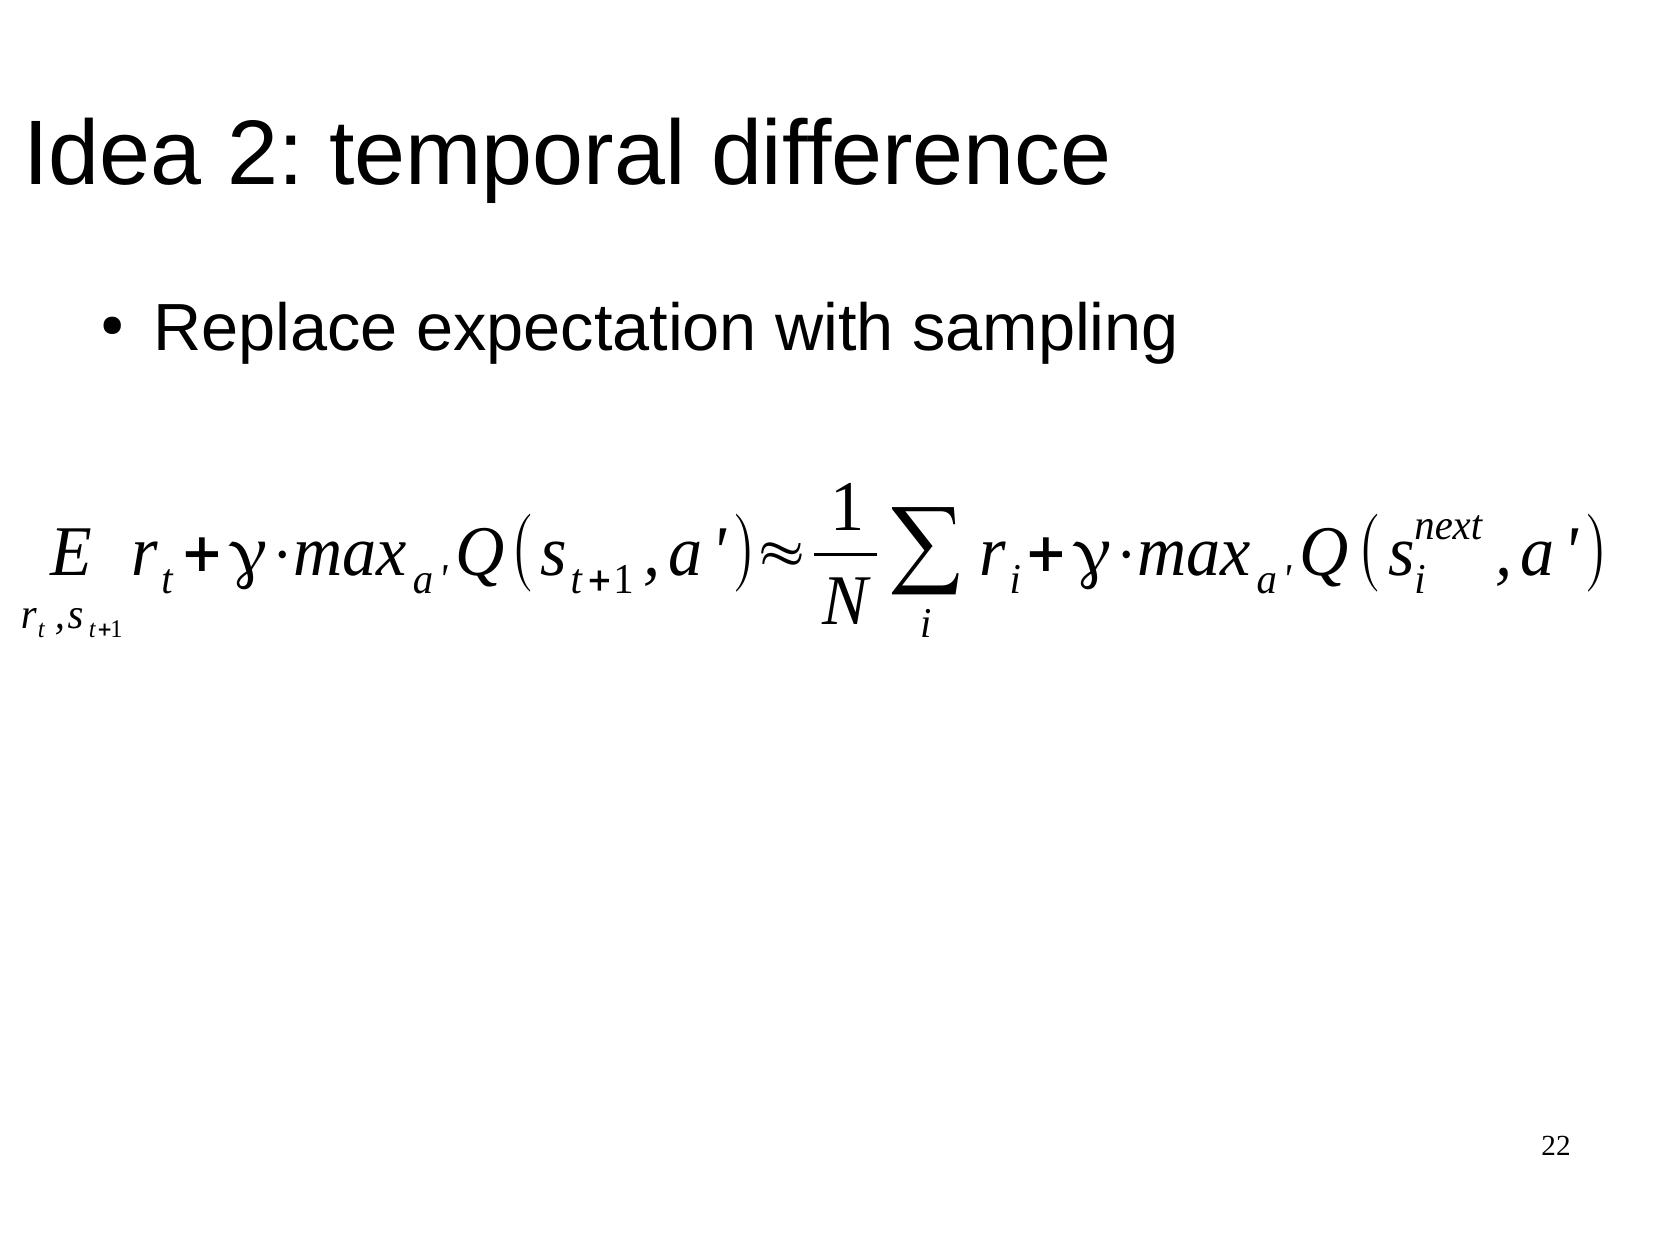

# Idea 2: temporal difference
Replace expectation with sampling
22